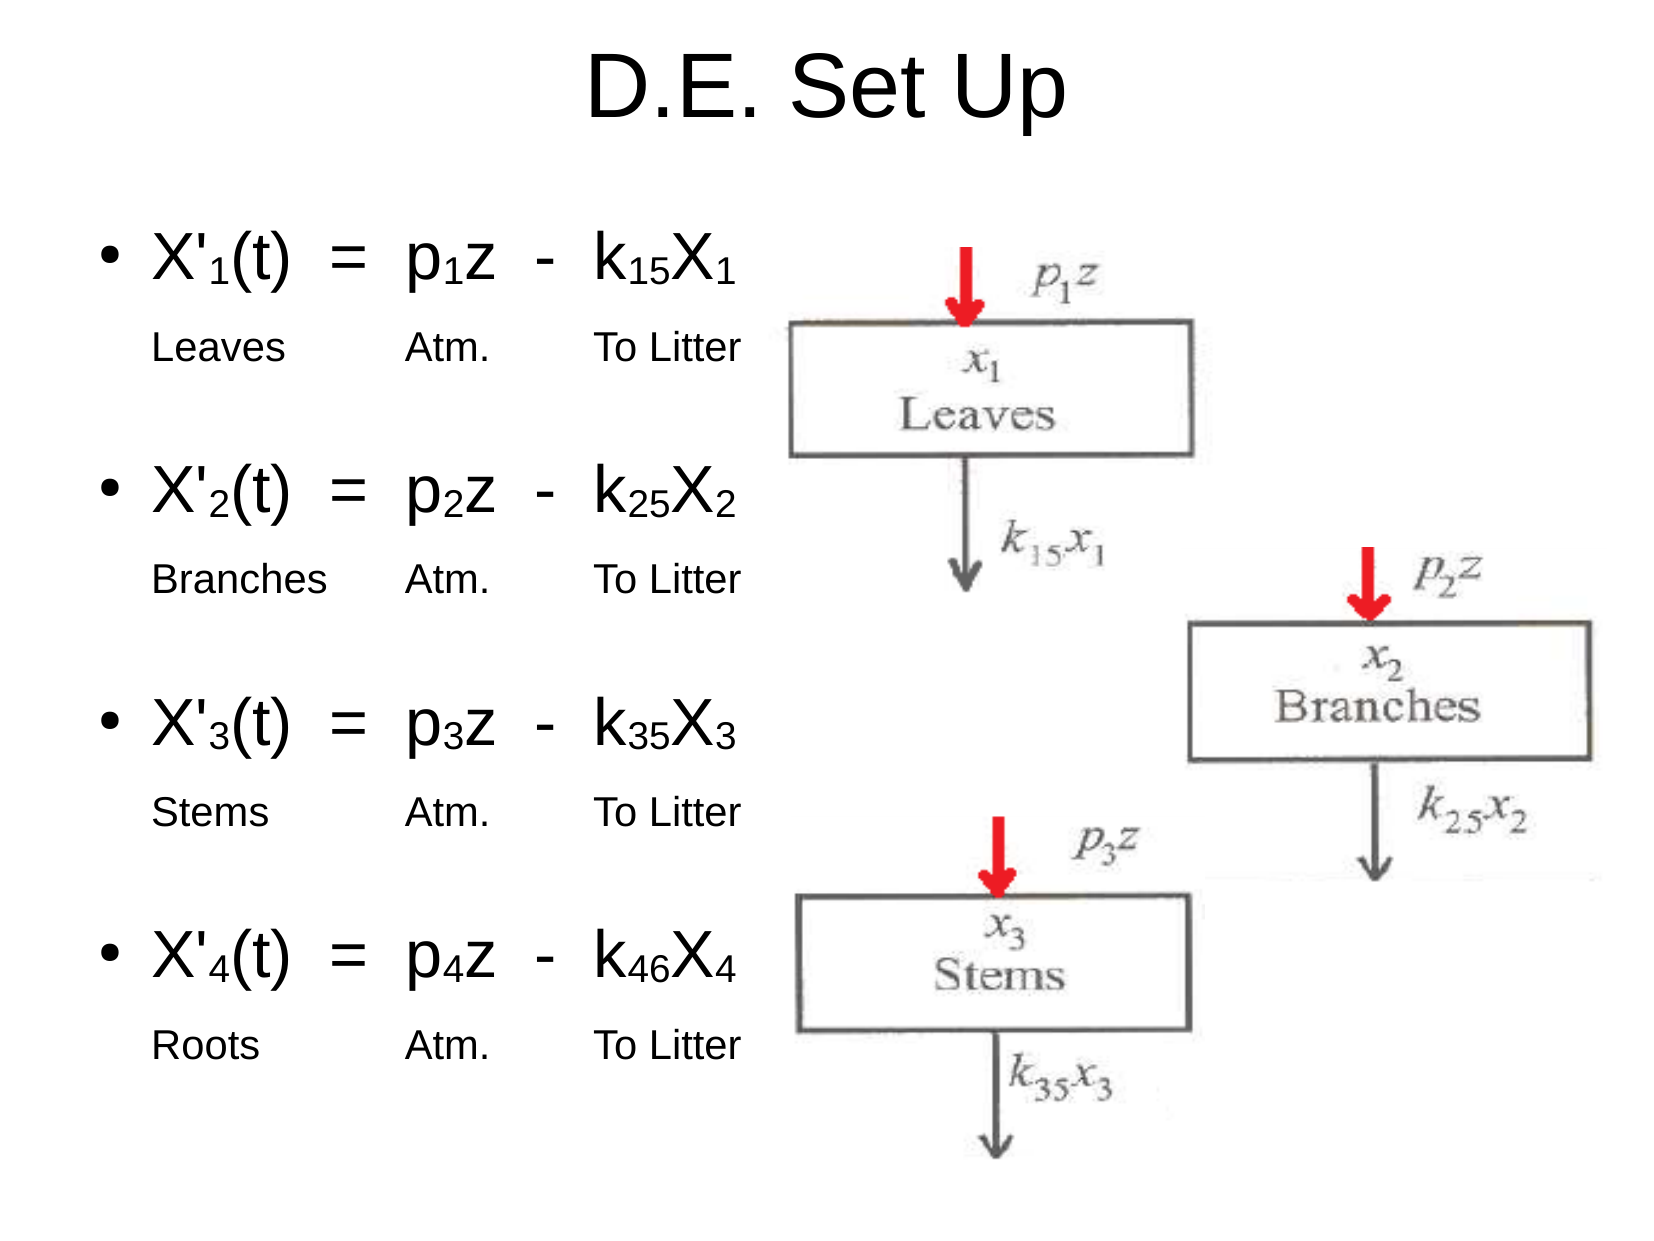

# D.E. Set Up
X'1(t) = p1z - k15X1
Leaves		 Atm. To Litter
X'2(t) = p2z - k25X2
Branches	 Atm. To Litter
X'3(t) = p3z - k35X3
Stems		 Atm. To Litter
X'4(t) = p4z - k46X4
Roots		 Atm. To Litter